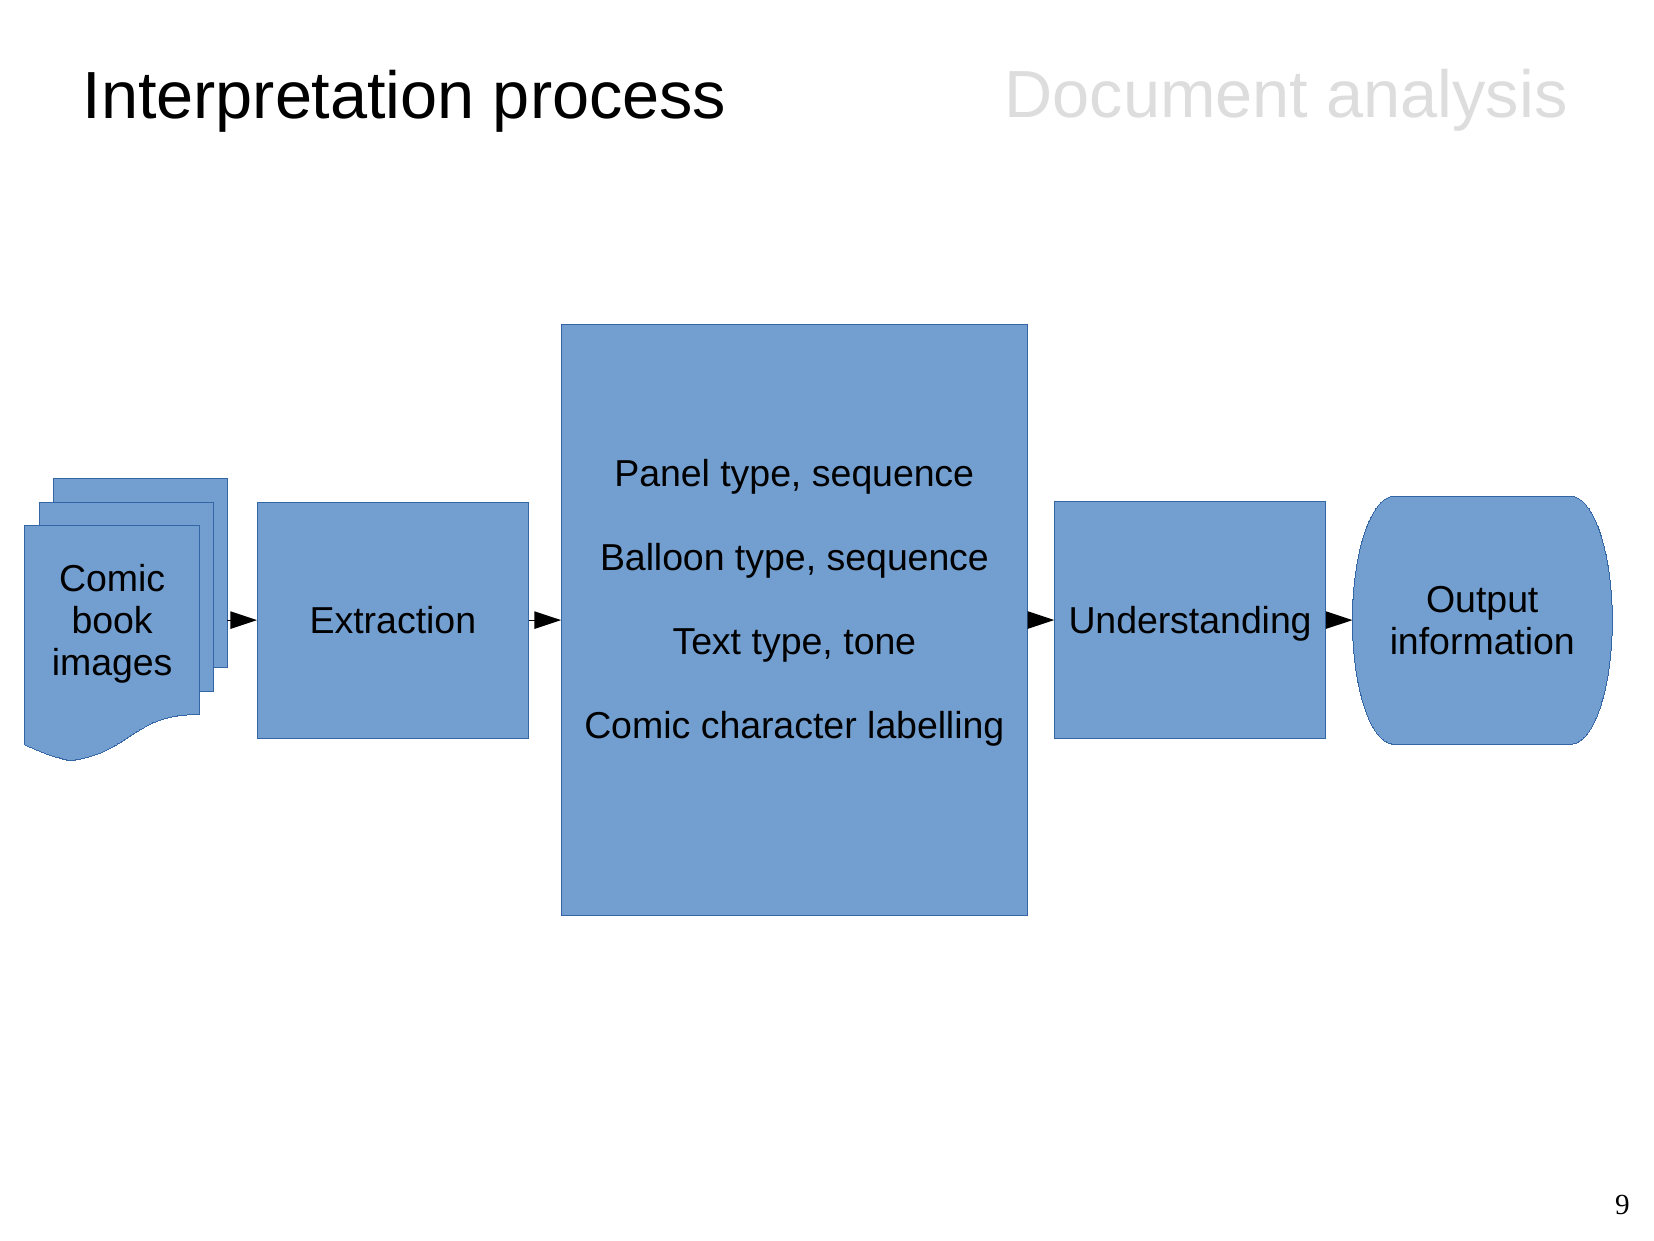

# Interpretation process
Panel type, sequence
Balloon type, sequence
Text type, tone
Comic character labelling
Comic
book
images
Output
information
Understanding
Extraction
9